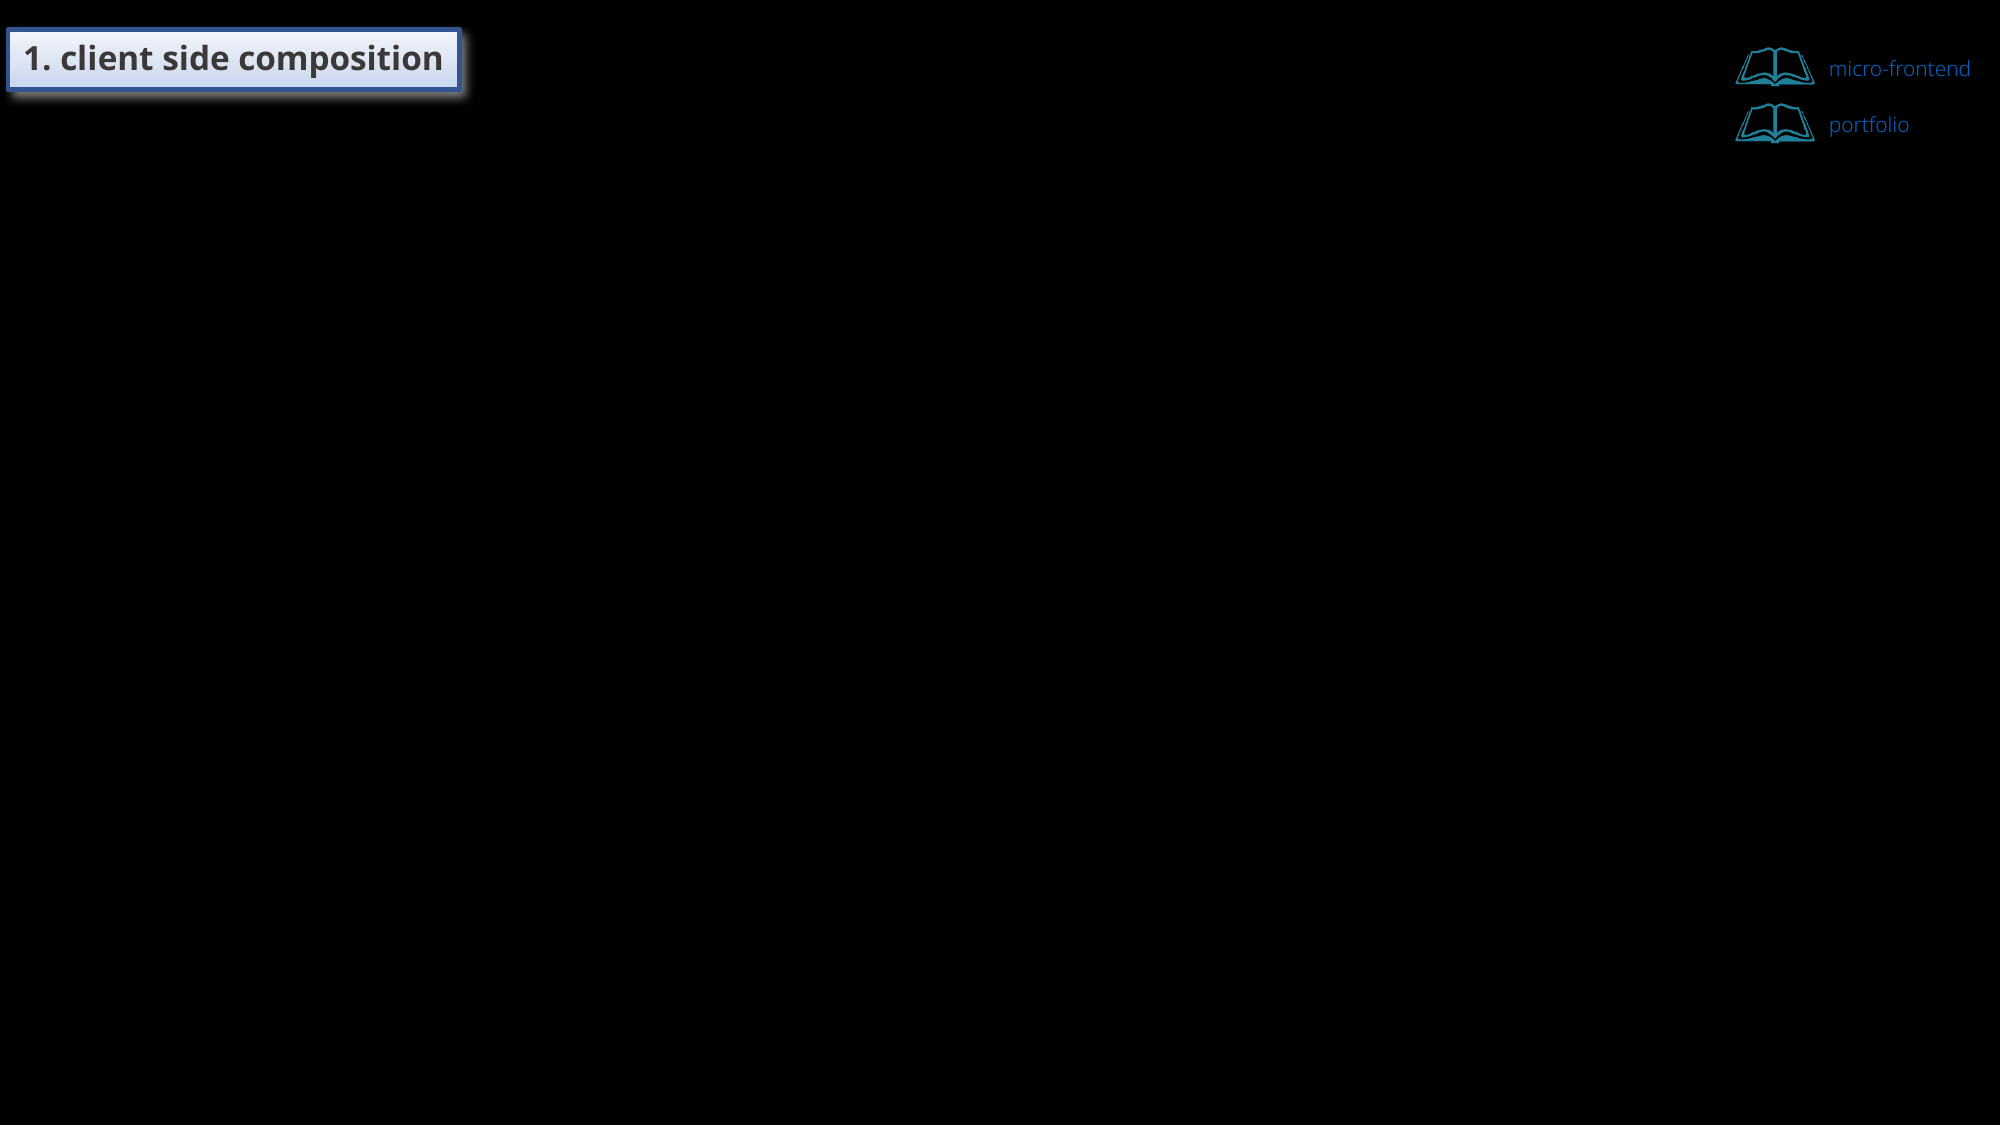

# 1. client side composition
micro-frontend
portfolio